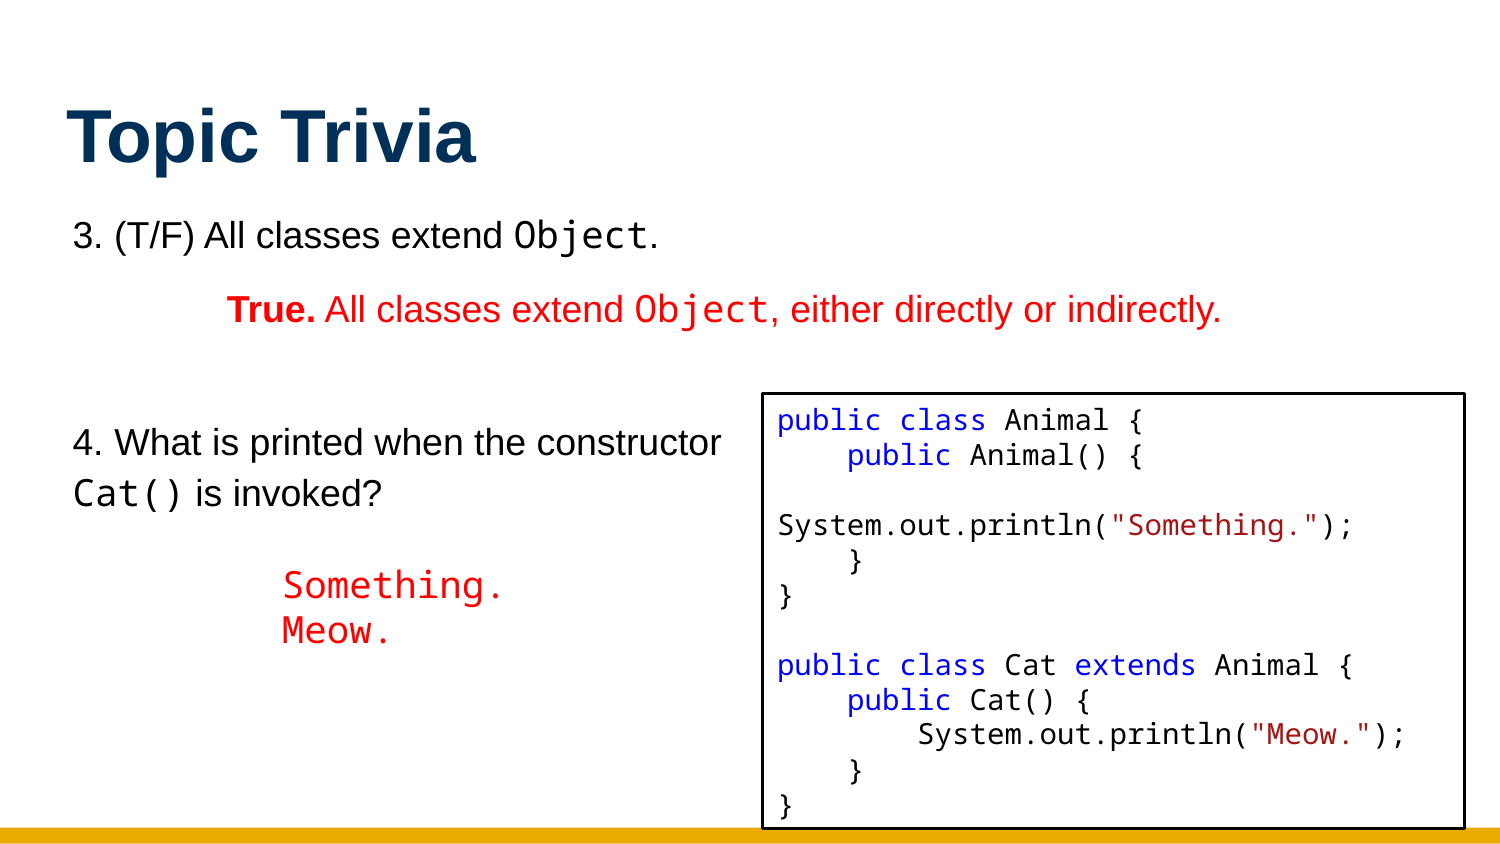

Topic Trivia
# 3. (T/F) All classes extend Object.
4. What is printed when the constructor
Cat() is invoked?
True. All classes extend Object, either directly or indirectly.
public class Animal {
    public Animal() {
        System.out.println("Something.");
    }
}
public class Cat extends Animal {
    public Cat() {
        System.out.println("Meow.");
    }
}
Something.
Meow.